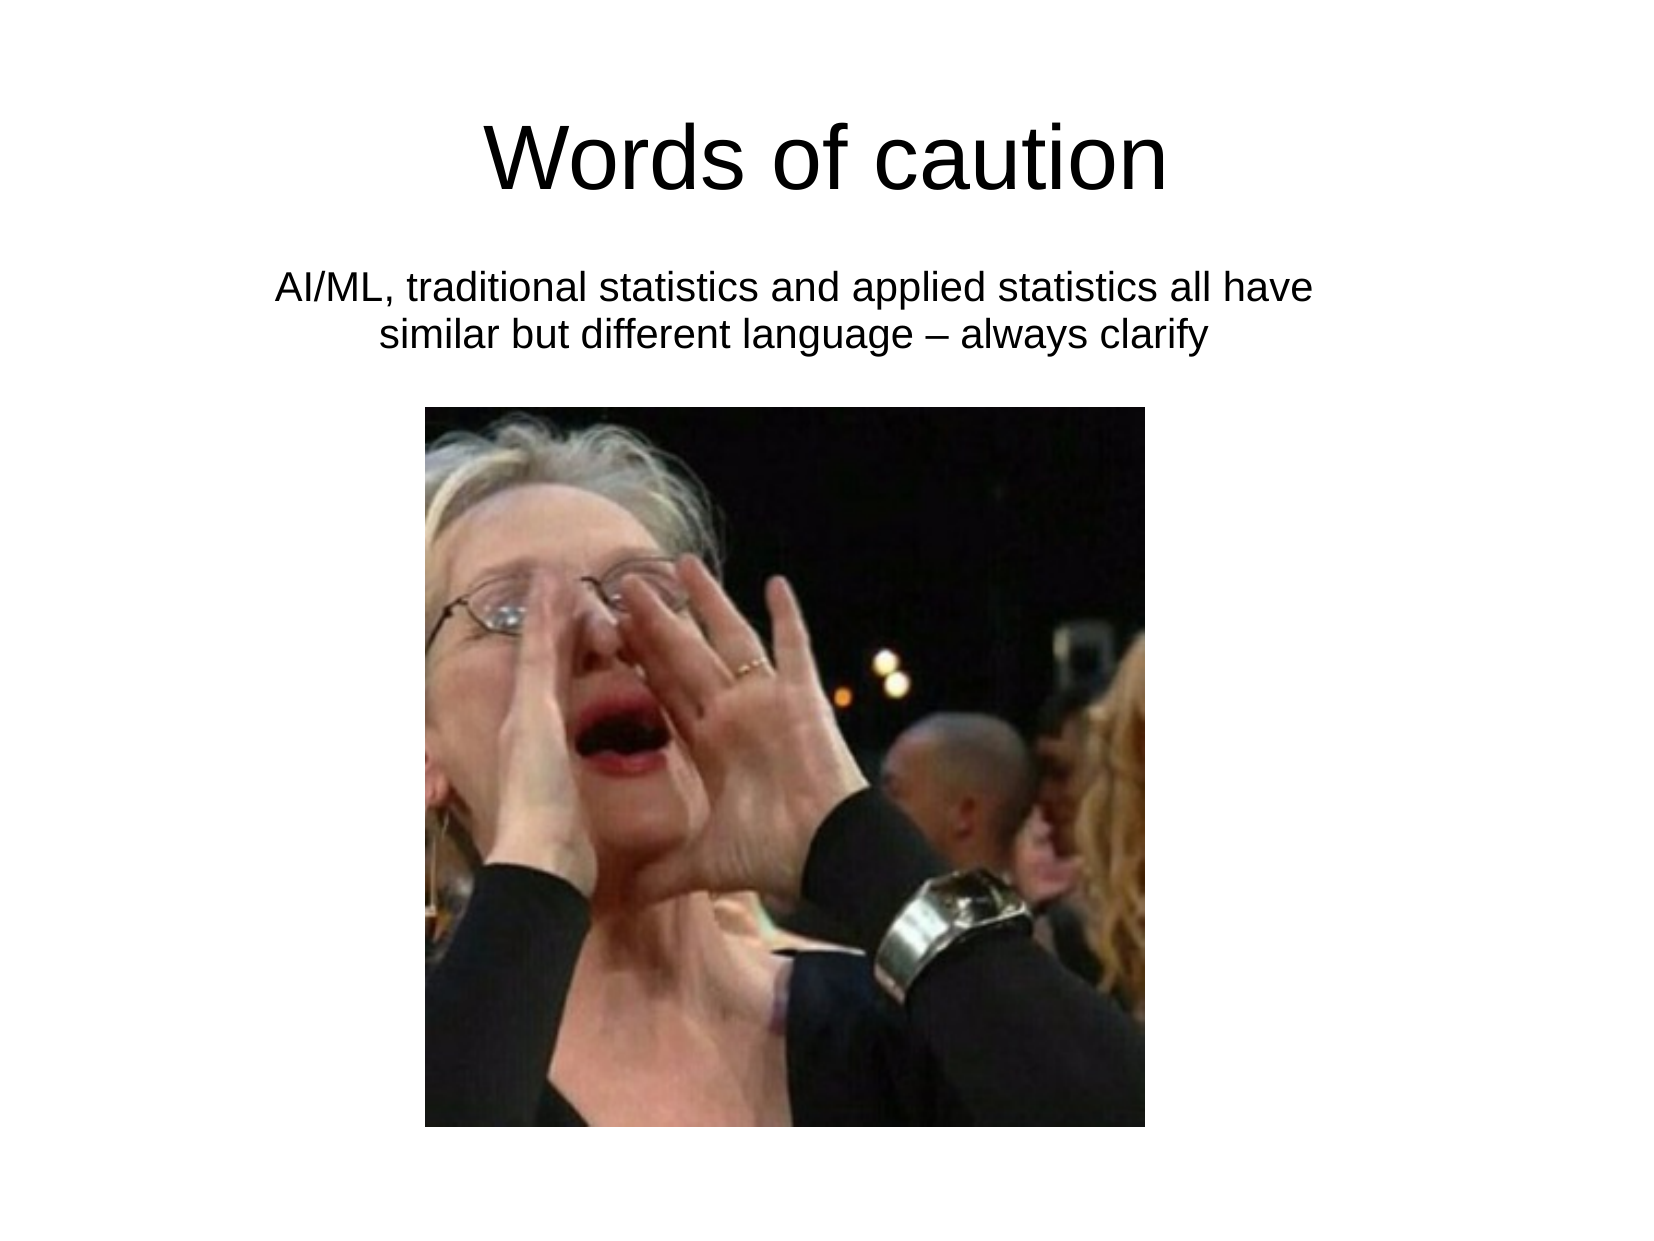

# Words of caution
AI/ML, traditional statistics and applied statistics all have similar but different language – always clarify